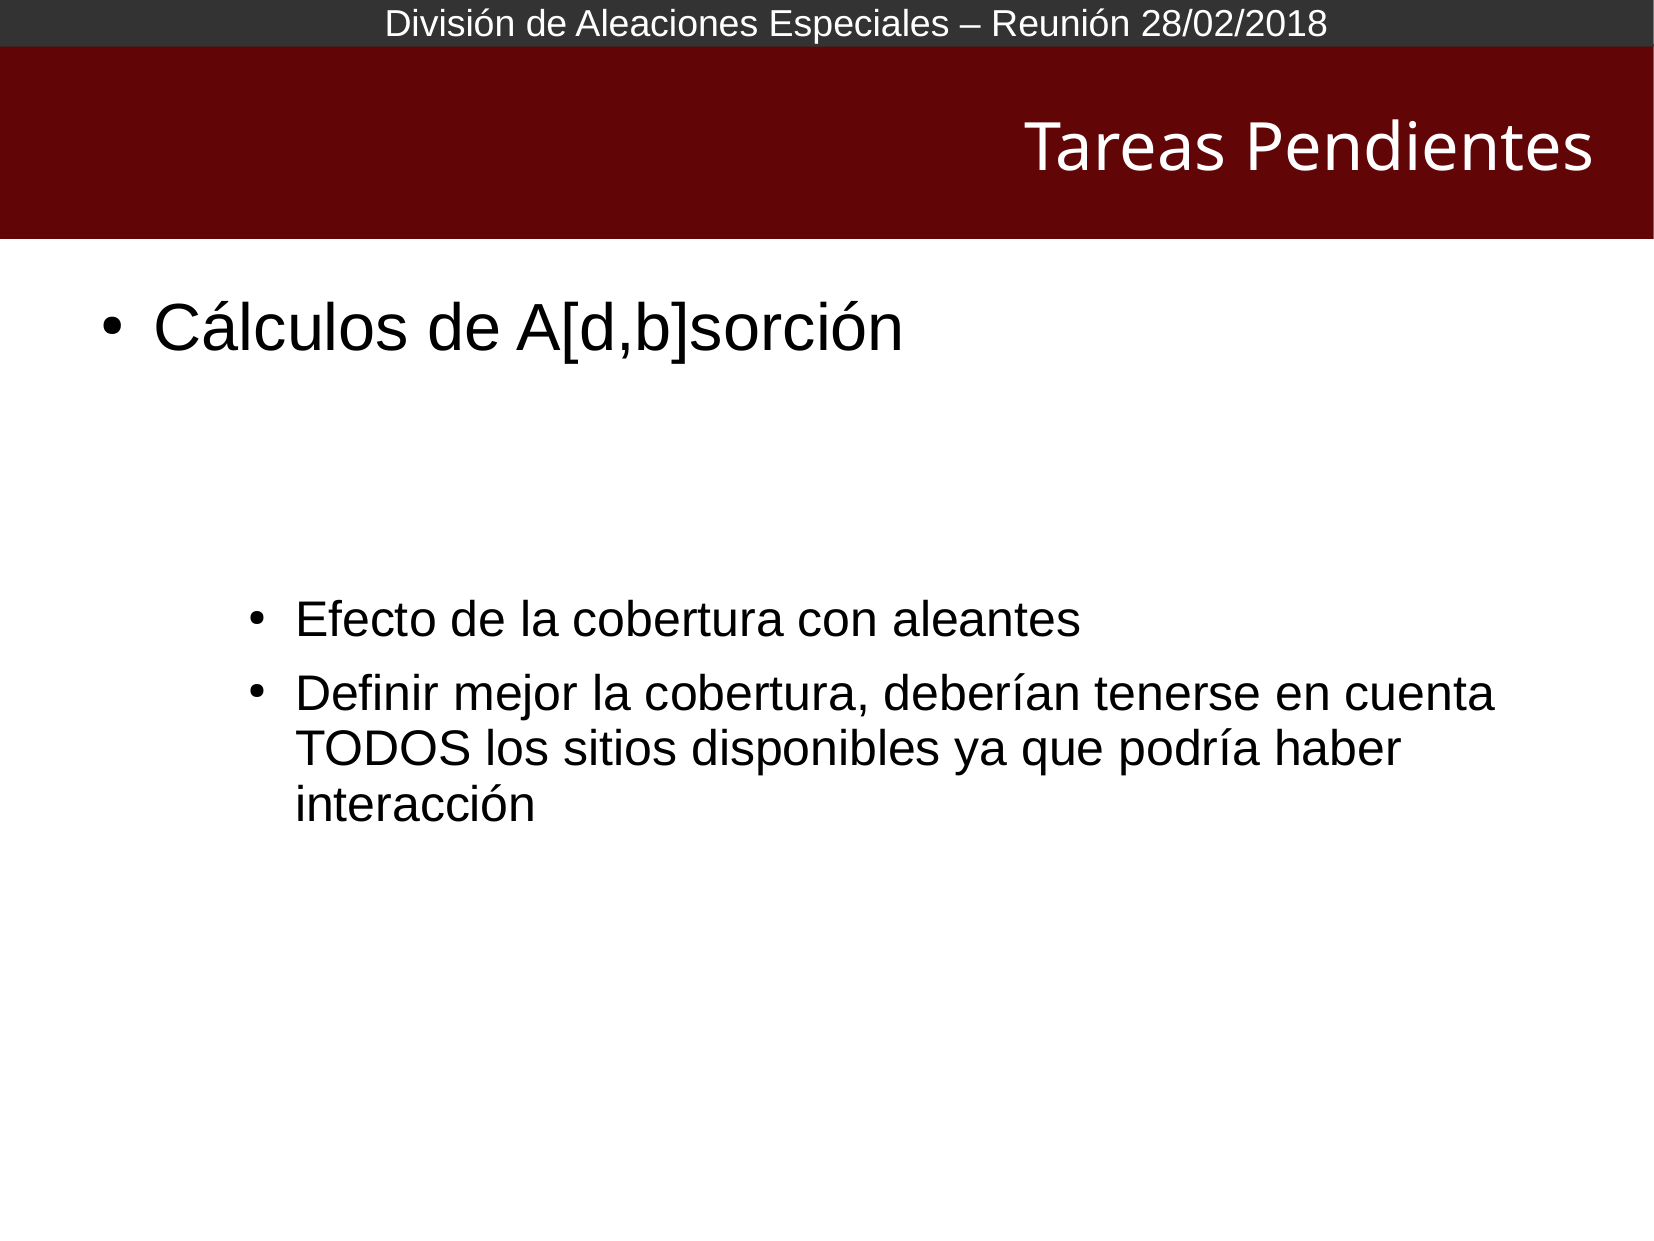

# Tareas Pendientes
Cálculos de A[d,b]sorción
Efecto de la cobertura con aleantes
Definir mejor la cobertura, deberían tenerse en cuenta TODOS los sitios disponibles ya que podría haber interacción